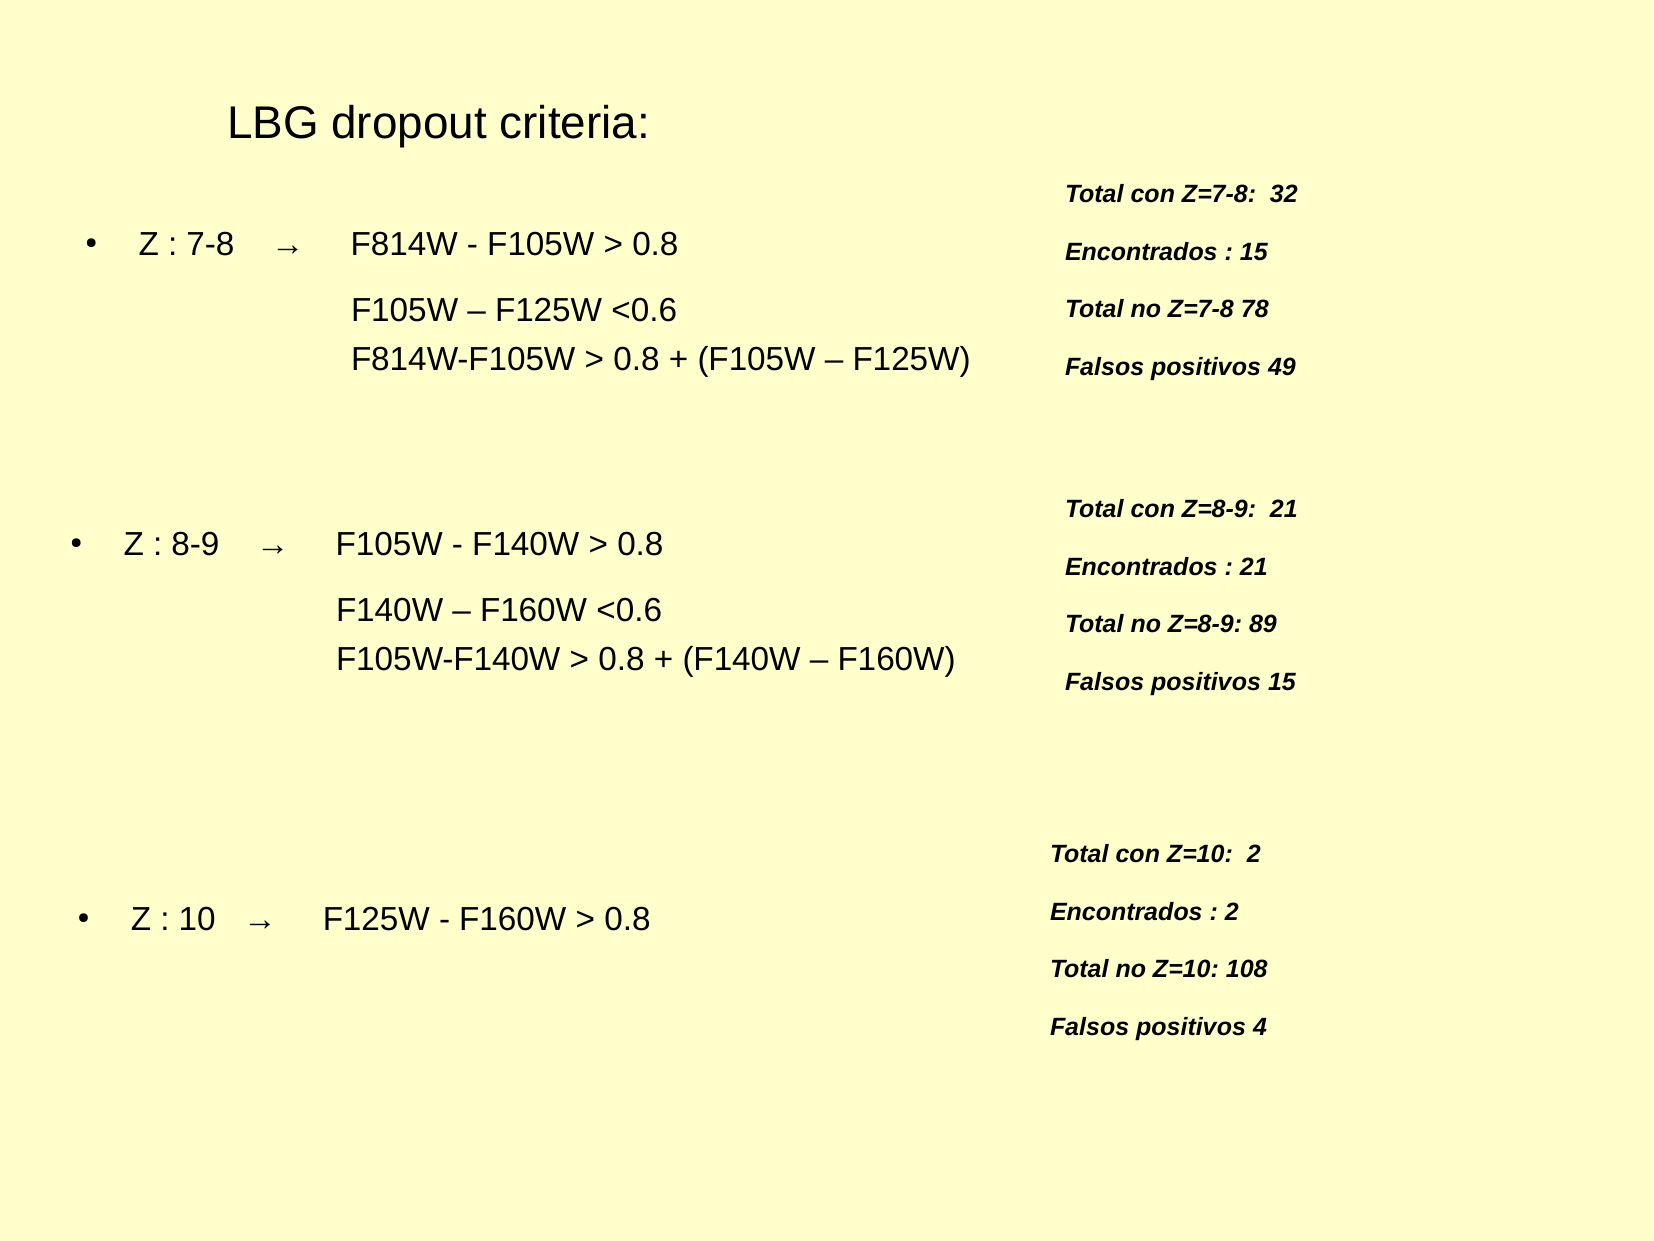

# LBG dropout criteria:
Total con Z=7-8: 32
Encontrados : 15
Total no Z=7-8 78
Falsos positivos 49
Z : 7-8 → F814W - F105W > 0.8
F105W – F125W <0.6
F814W-F105W > 0.8 + (F105W – F125W)
Total con Z=8-9: 21
Encontrados : 21
Total no Z=8-9: 89
Falsos positivos 15
Z : 8-9 → F105W - F140W > 0.8
F140W – F160W <0.6
F105W-F140W > 0.8 + (F140W – F160W)
Total con Z=10: 2
Encontrados : 2
Total no Z=10: 108
Falsos positivos 4
Z : 10 → F125W - F160W > 0.8